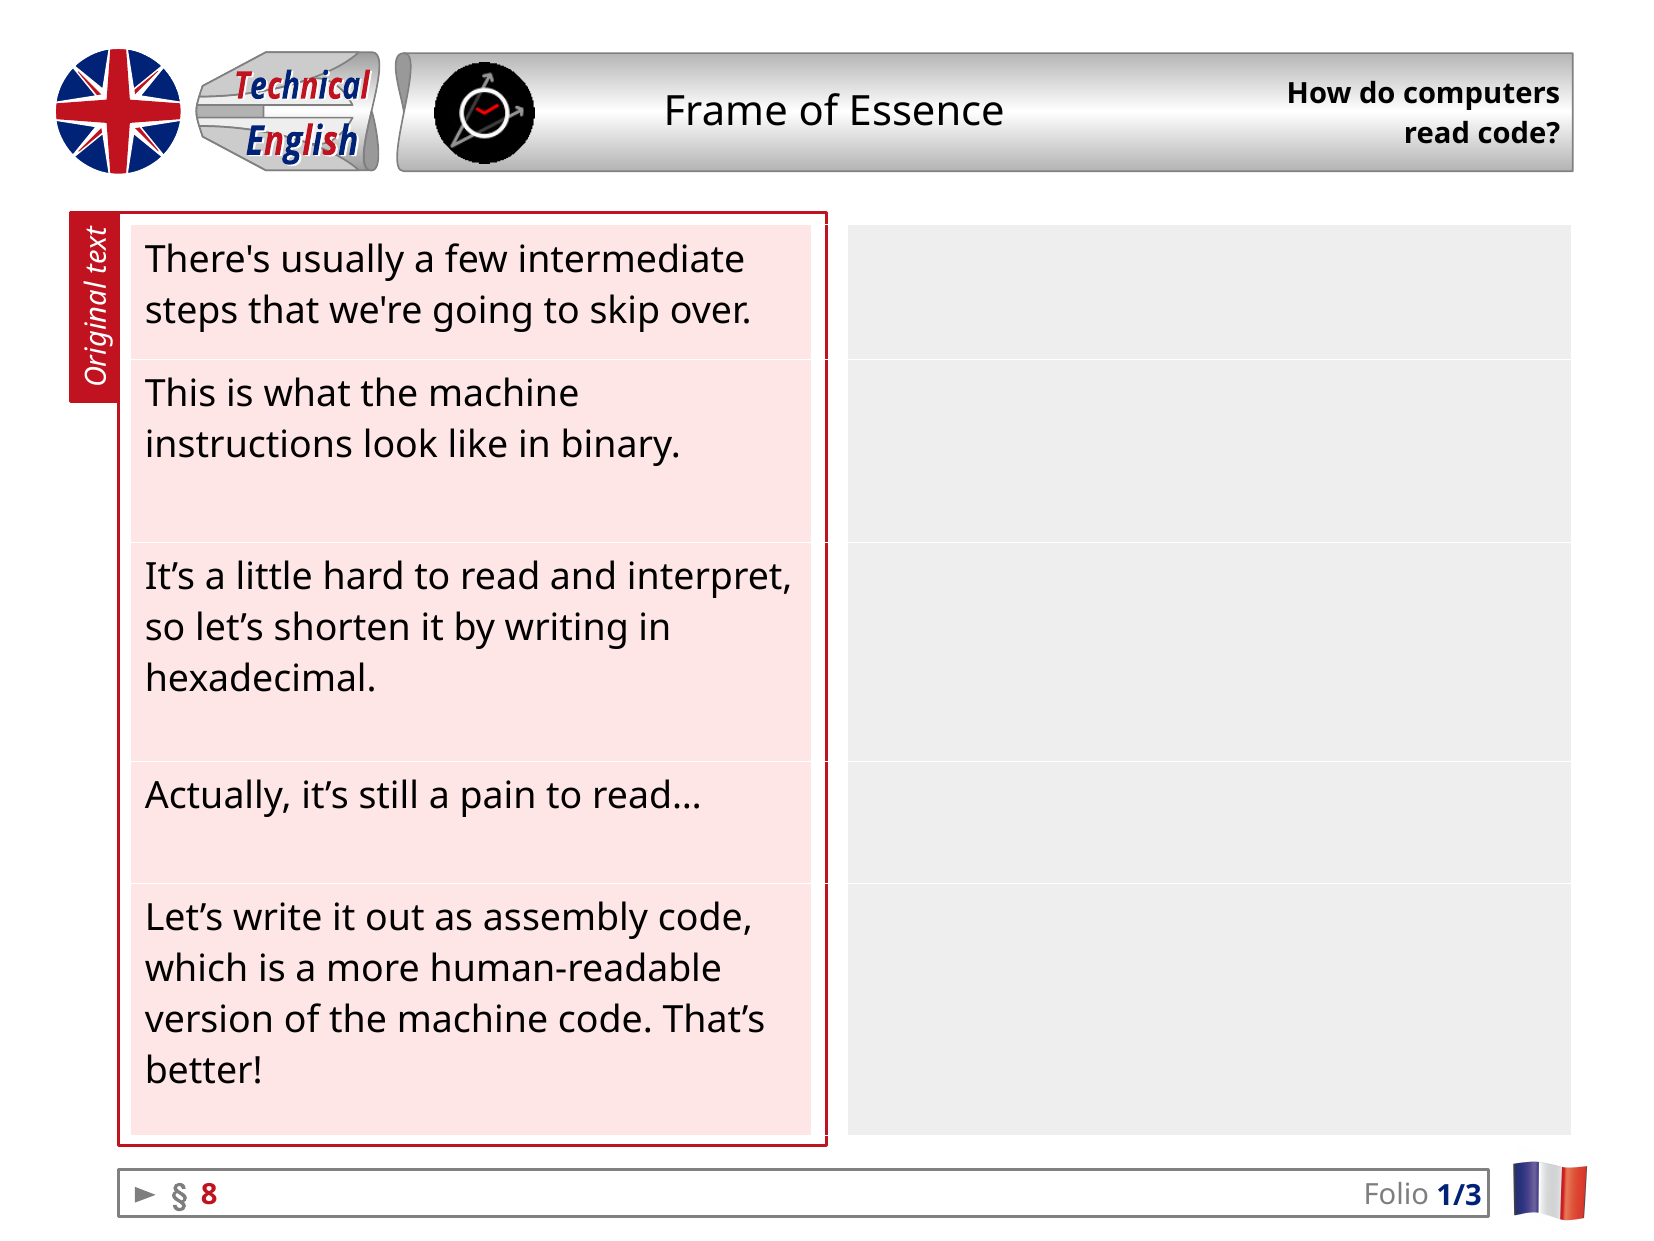

#
| There's usually a few intermediate steps that we're going to skip over. | | |
| --- | --- | --- |
| This is what the machine instructions look like in binary. | | |
| It’s a little hard to read and interpret, so let’s shorten it by writing in hexadecimal. | | |
| Actually, it’s still a pain to read… | | |
| Let’s write it out as assembly code, which is a more human-readable version of the machine code. That’s better! | | |
8
1/3